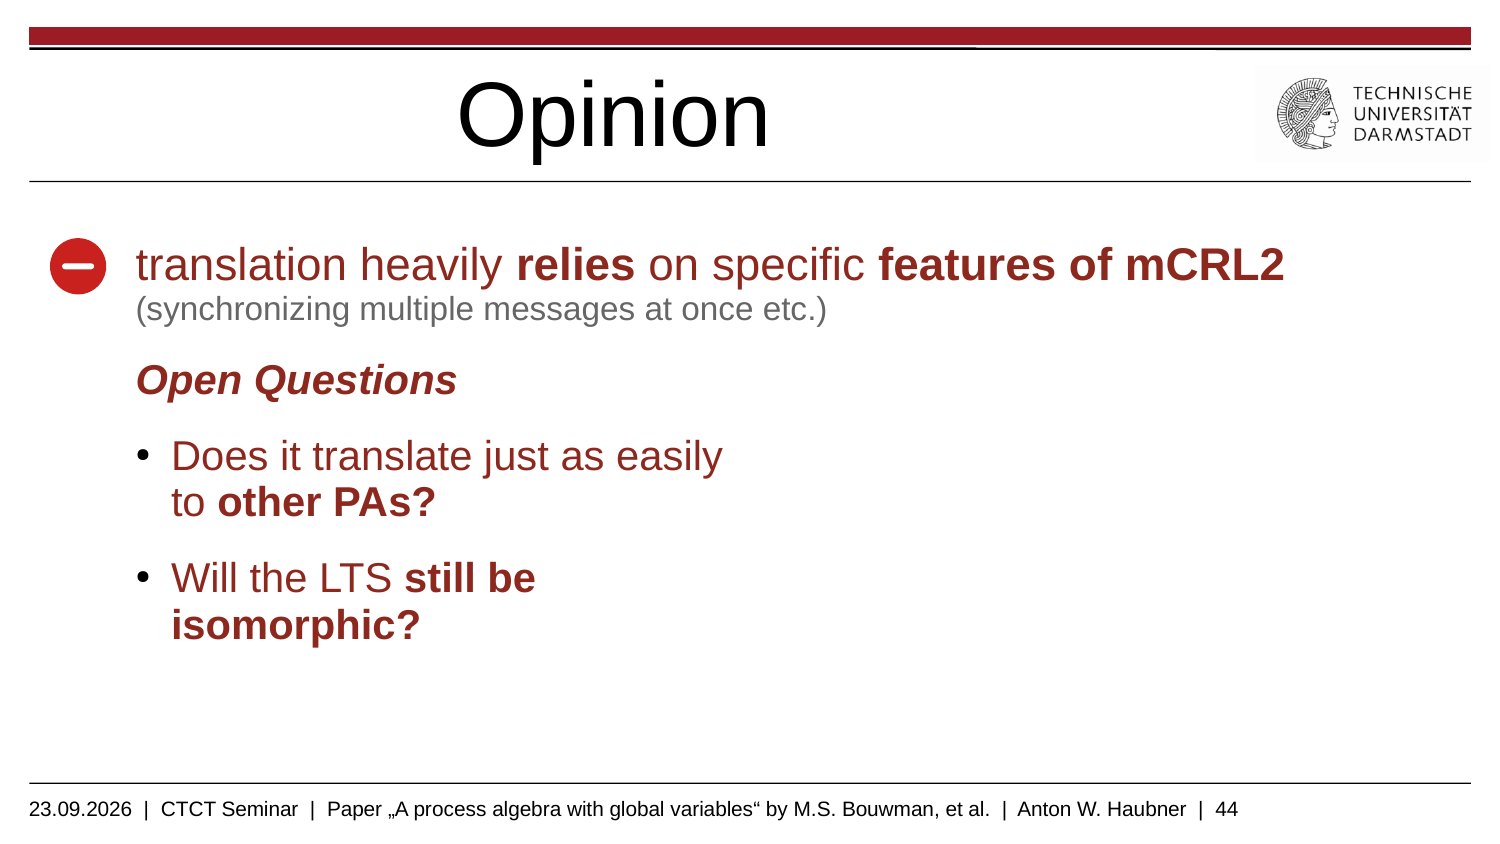

# Opinion
translation heavily relies on specific features of mCRL2
(synchronizing multiple messages at once etc.)
Open Questions
Does it translate just as easily
to other PAs?
Will the LTS still be
isomorphic?